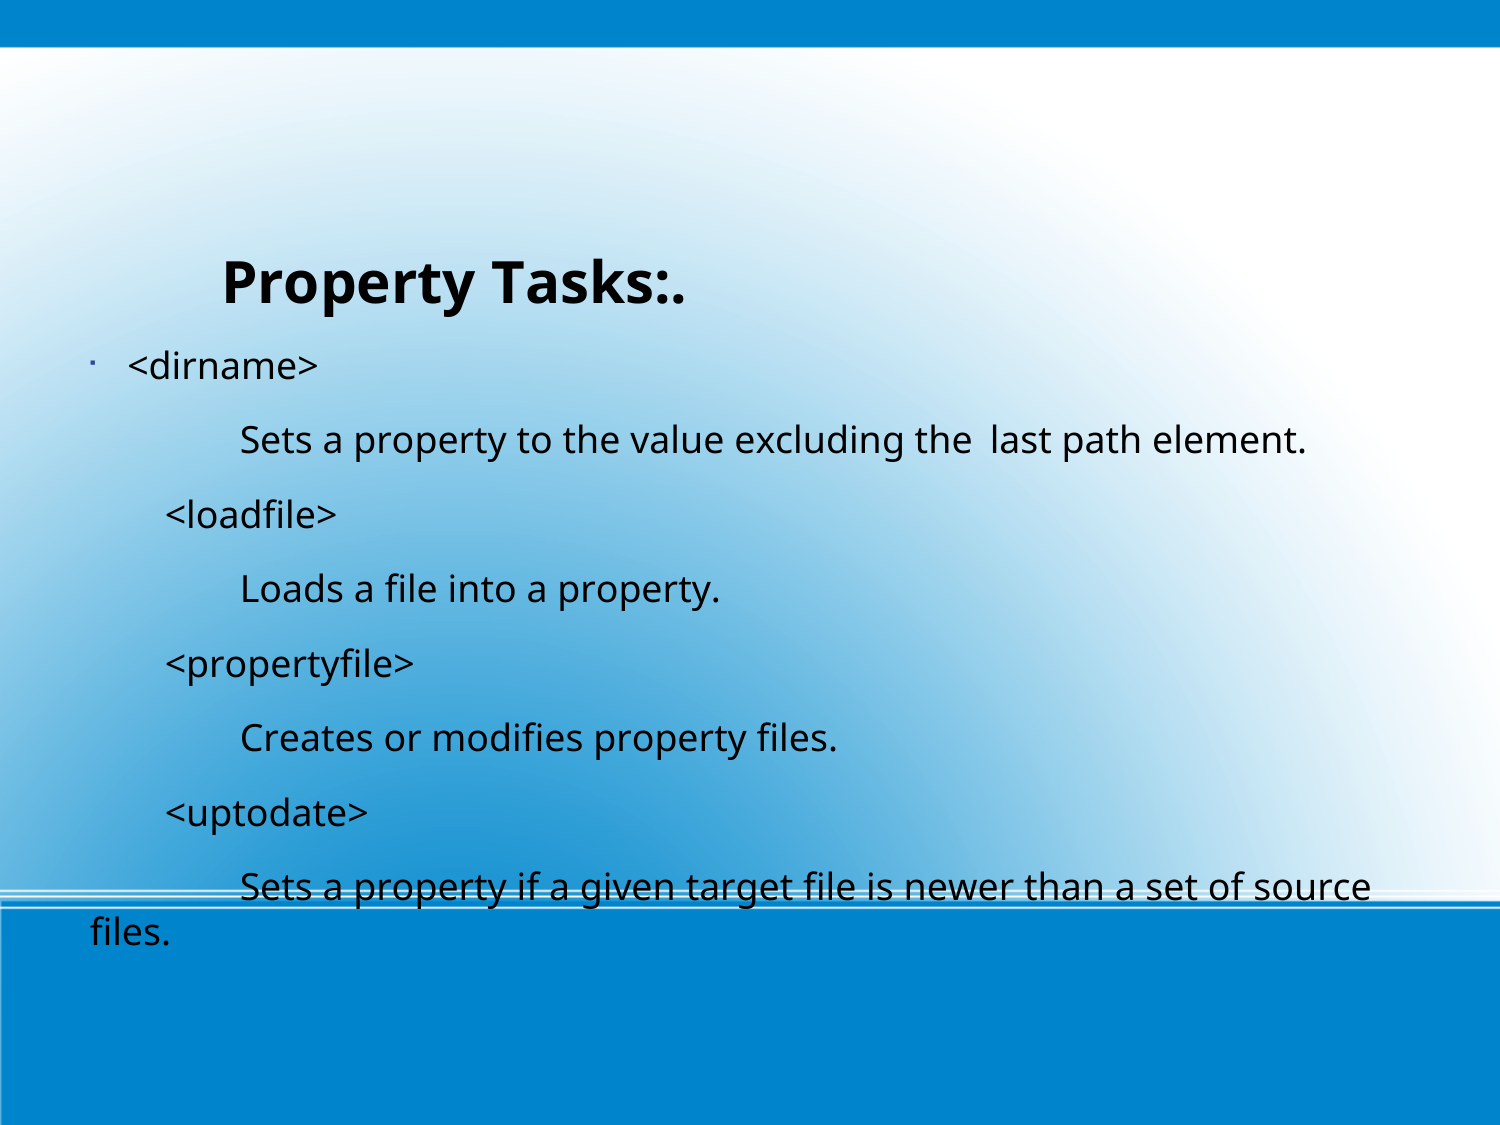

#
	Property Tasks:.
<dirname>
		Sets a property to the value excluding the 	last path element.
	<loadfile>
		Loads a file into a property.
	<propertyfile>
		Creates or modifies property files.
	<uptodate>
		Sets a property if a given target file is newer than a set of source files.